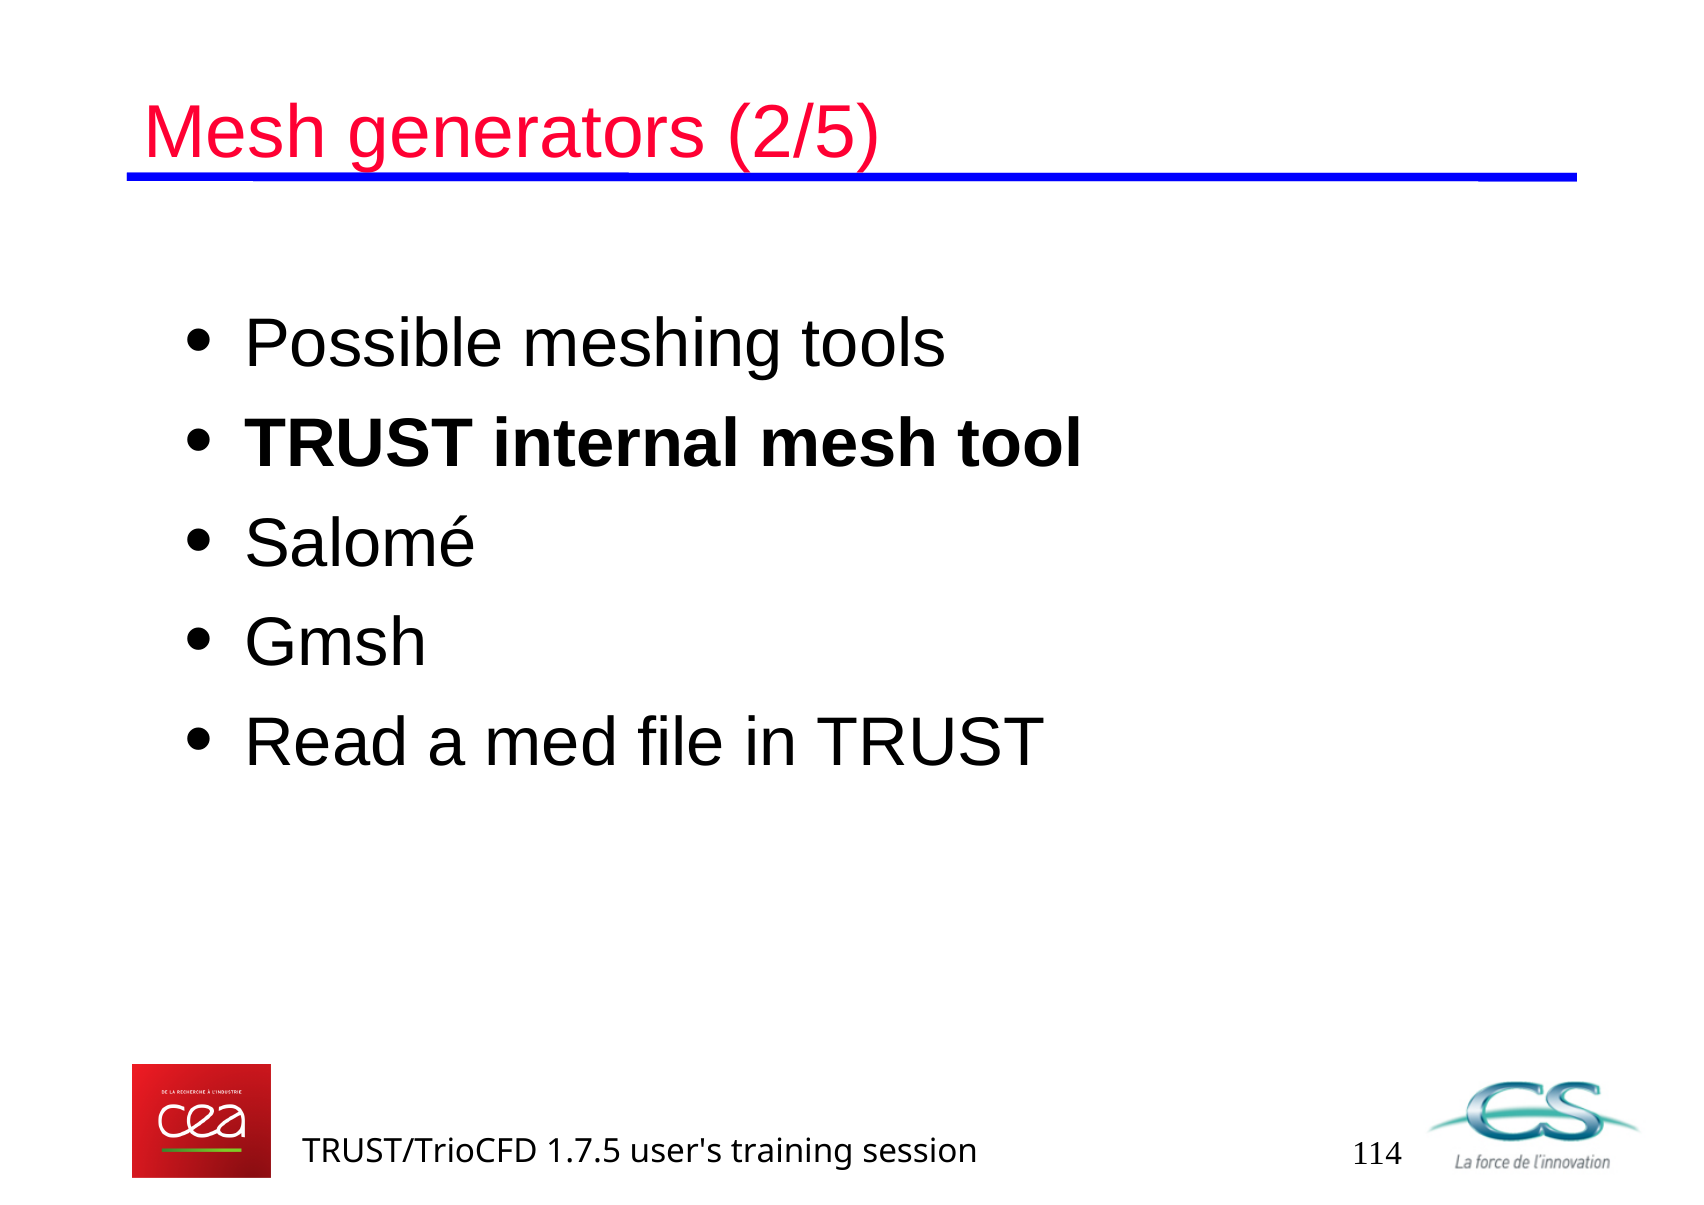

# Mesh generators (2/5)
Possible meshing tools
TRUST internal mesh tool
Salomé
Gmsh
Read a med file in TRUST
TRUST/TrioCFD 1.7.5 user's training session
114